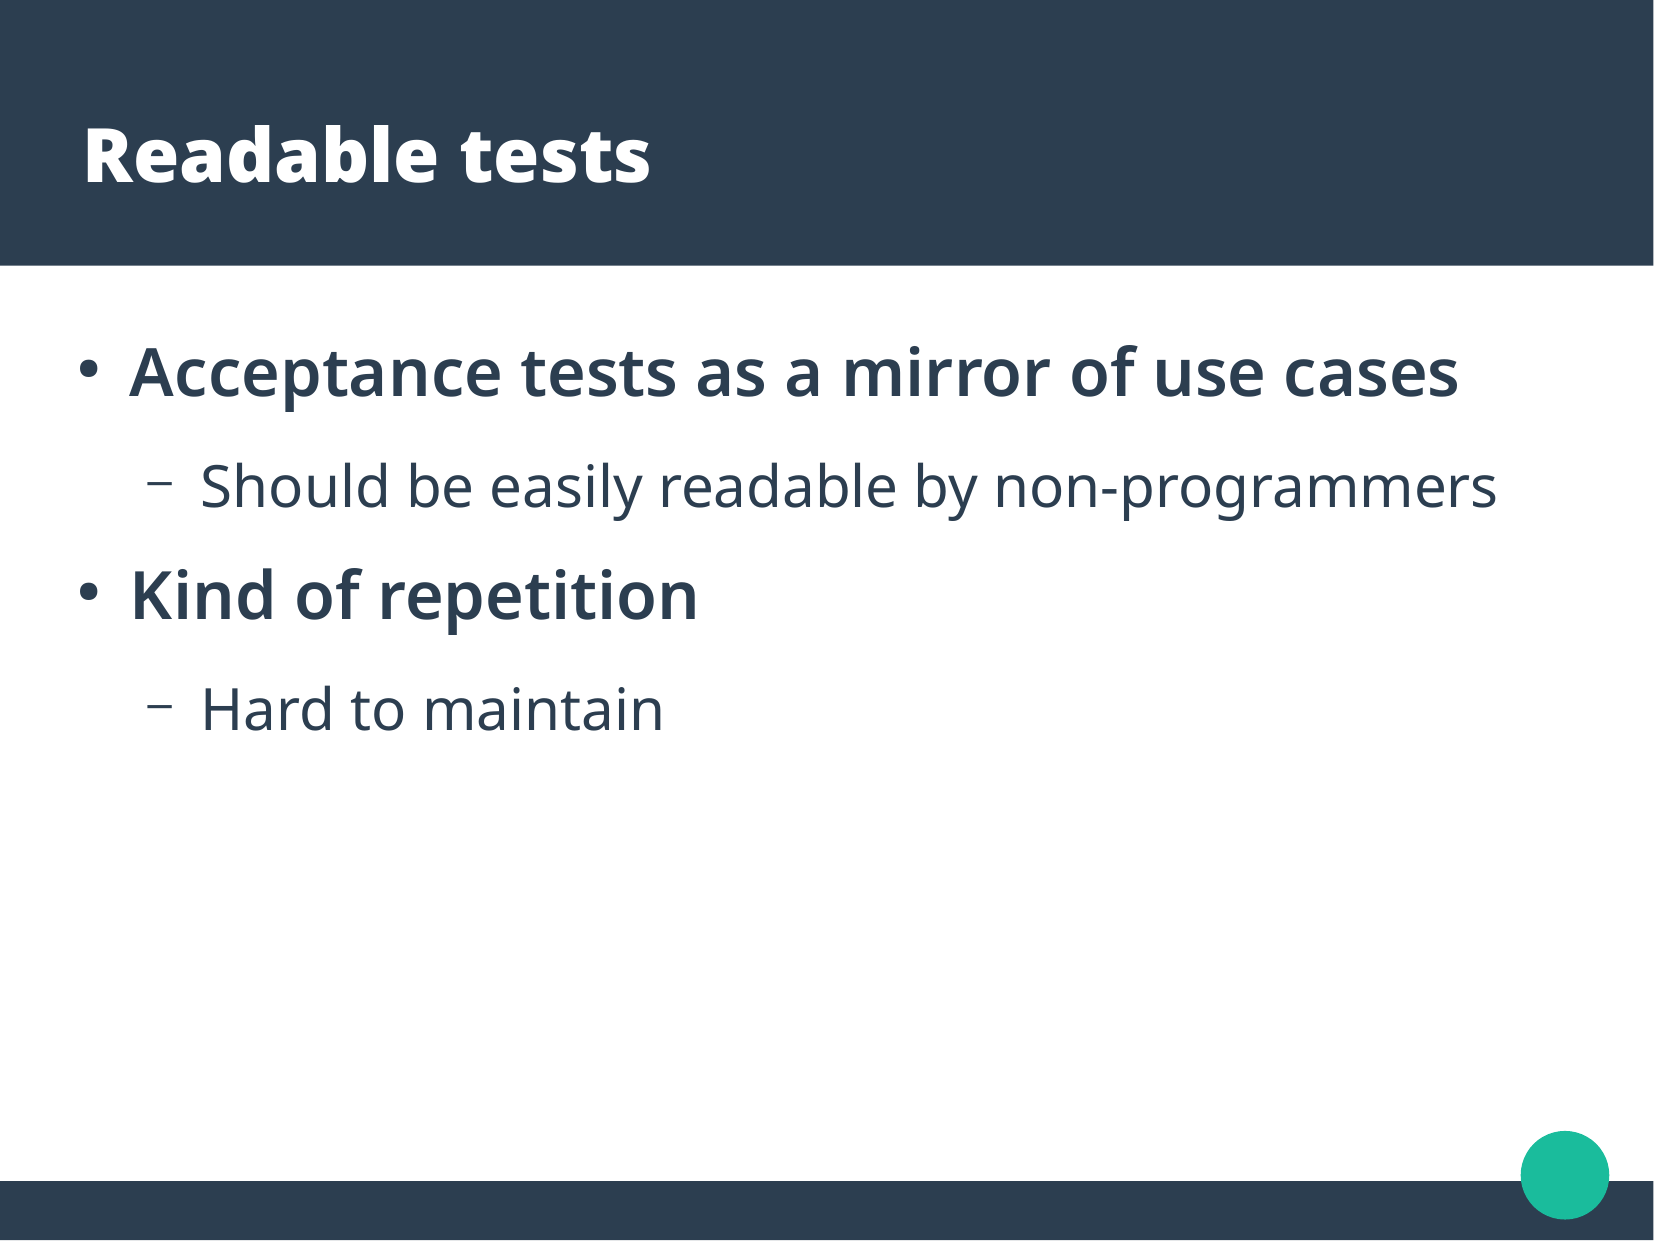

# Readable tests
Acceptance tests as a mirror of use cases
Should be easily readable by non-programmers
Kind of repetition
Hard to maintain